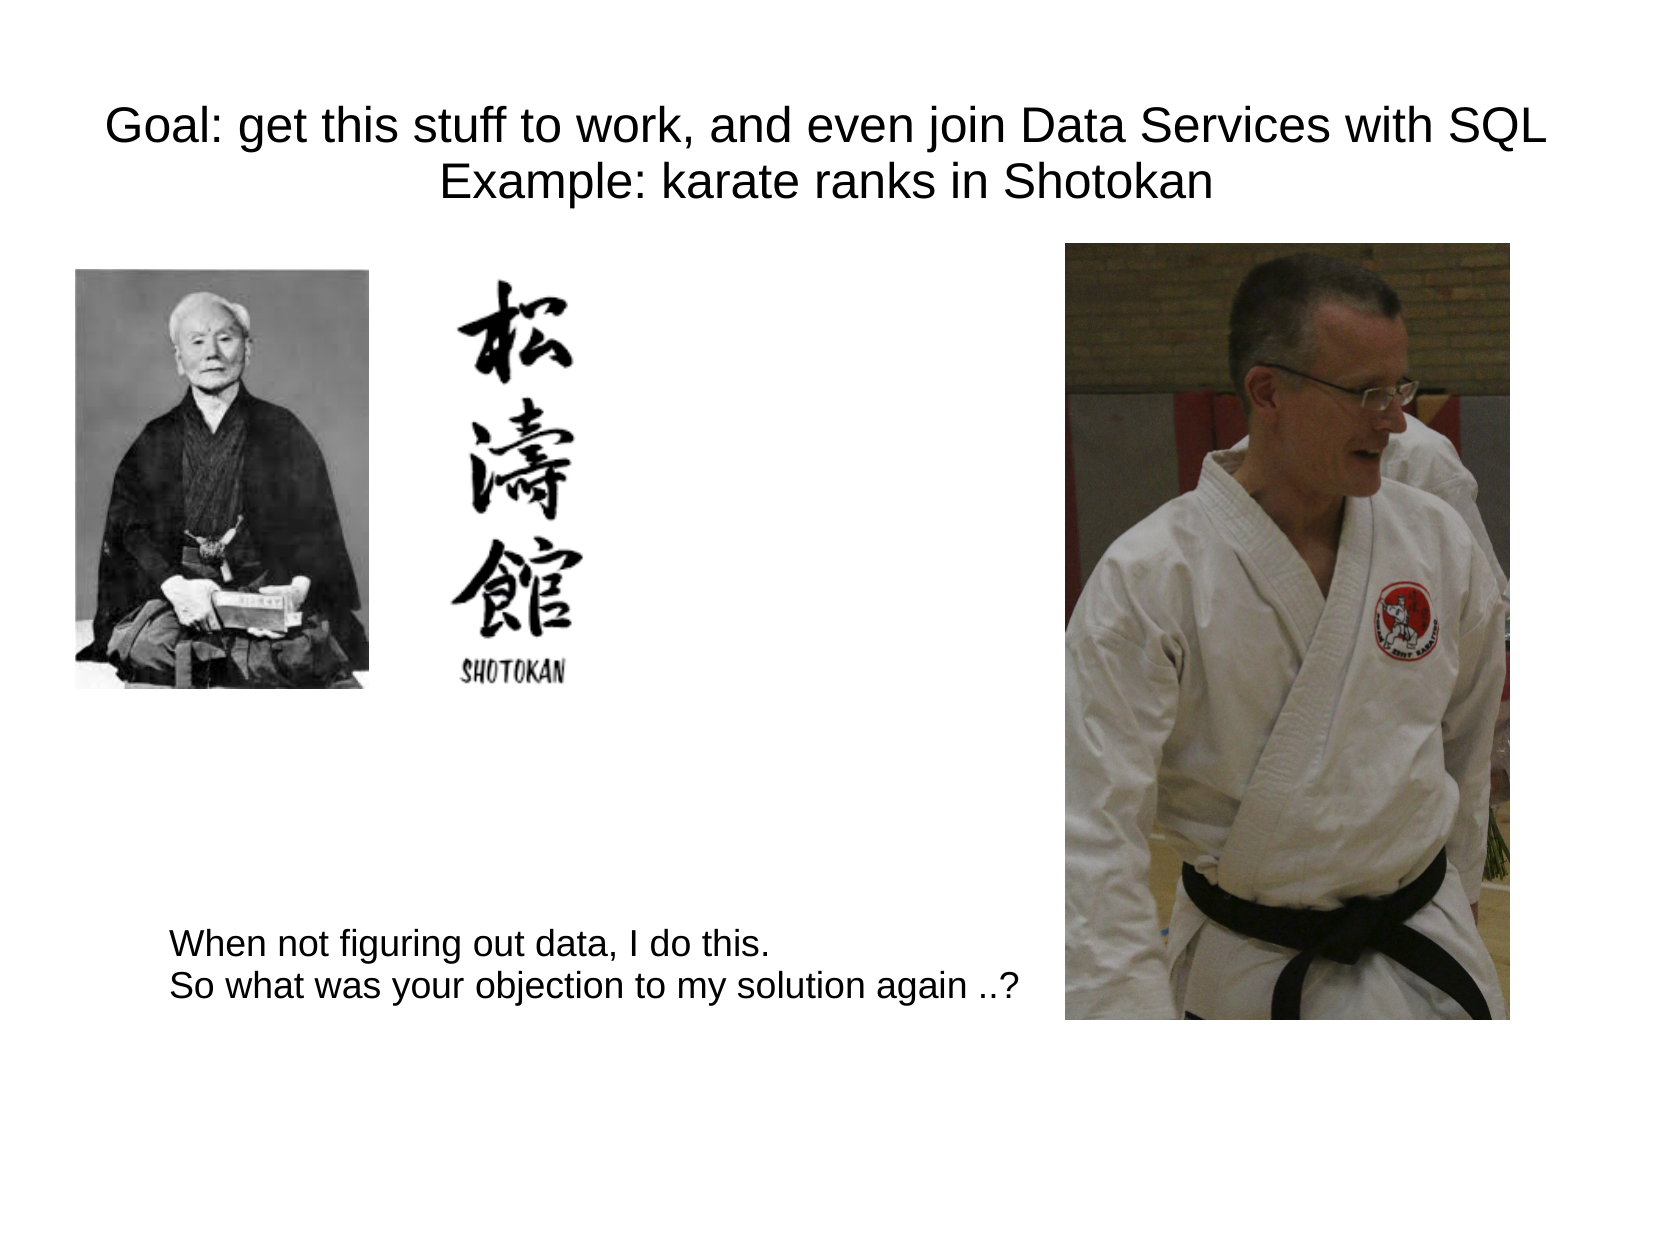

# Goal: get this stuff to work, and even join Data Services with SQL Example: karate ranks in Shotokan
When not figuring out data, I do this.
So what was your objection to my solution again ..?